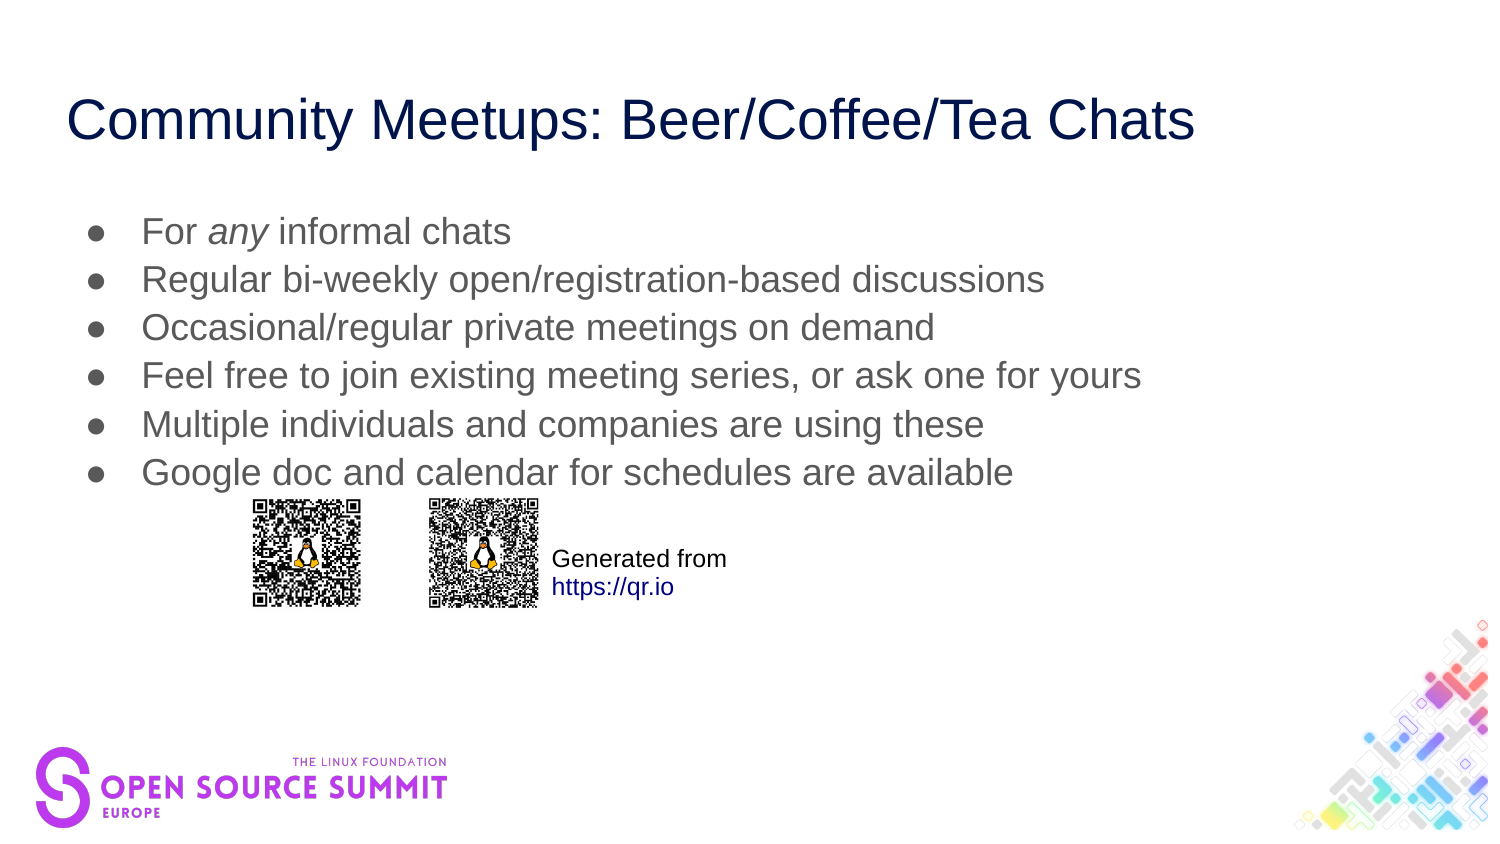

# Community Meetups: Beer/Coffee/Tea Chats
For any informal chats
Regular bi-weekly open/registration-based discussions
Occasional/regular private meetings on demand
Feel free to join existing meeting series, or ask one for yours
Multiple individuals and companies are using these
Google doc and calendar for schedules are available
Generated from https://qr.io